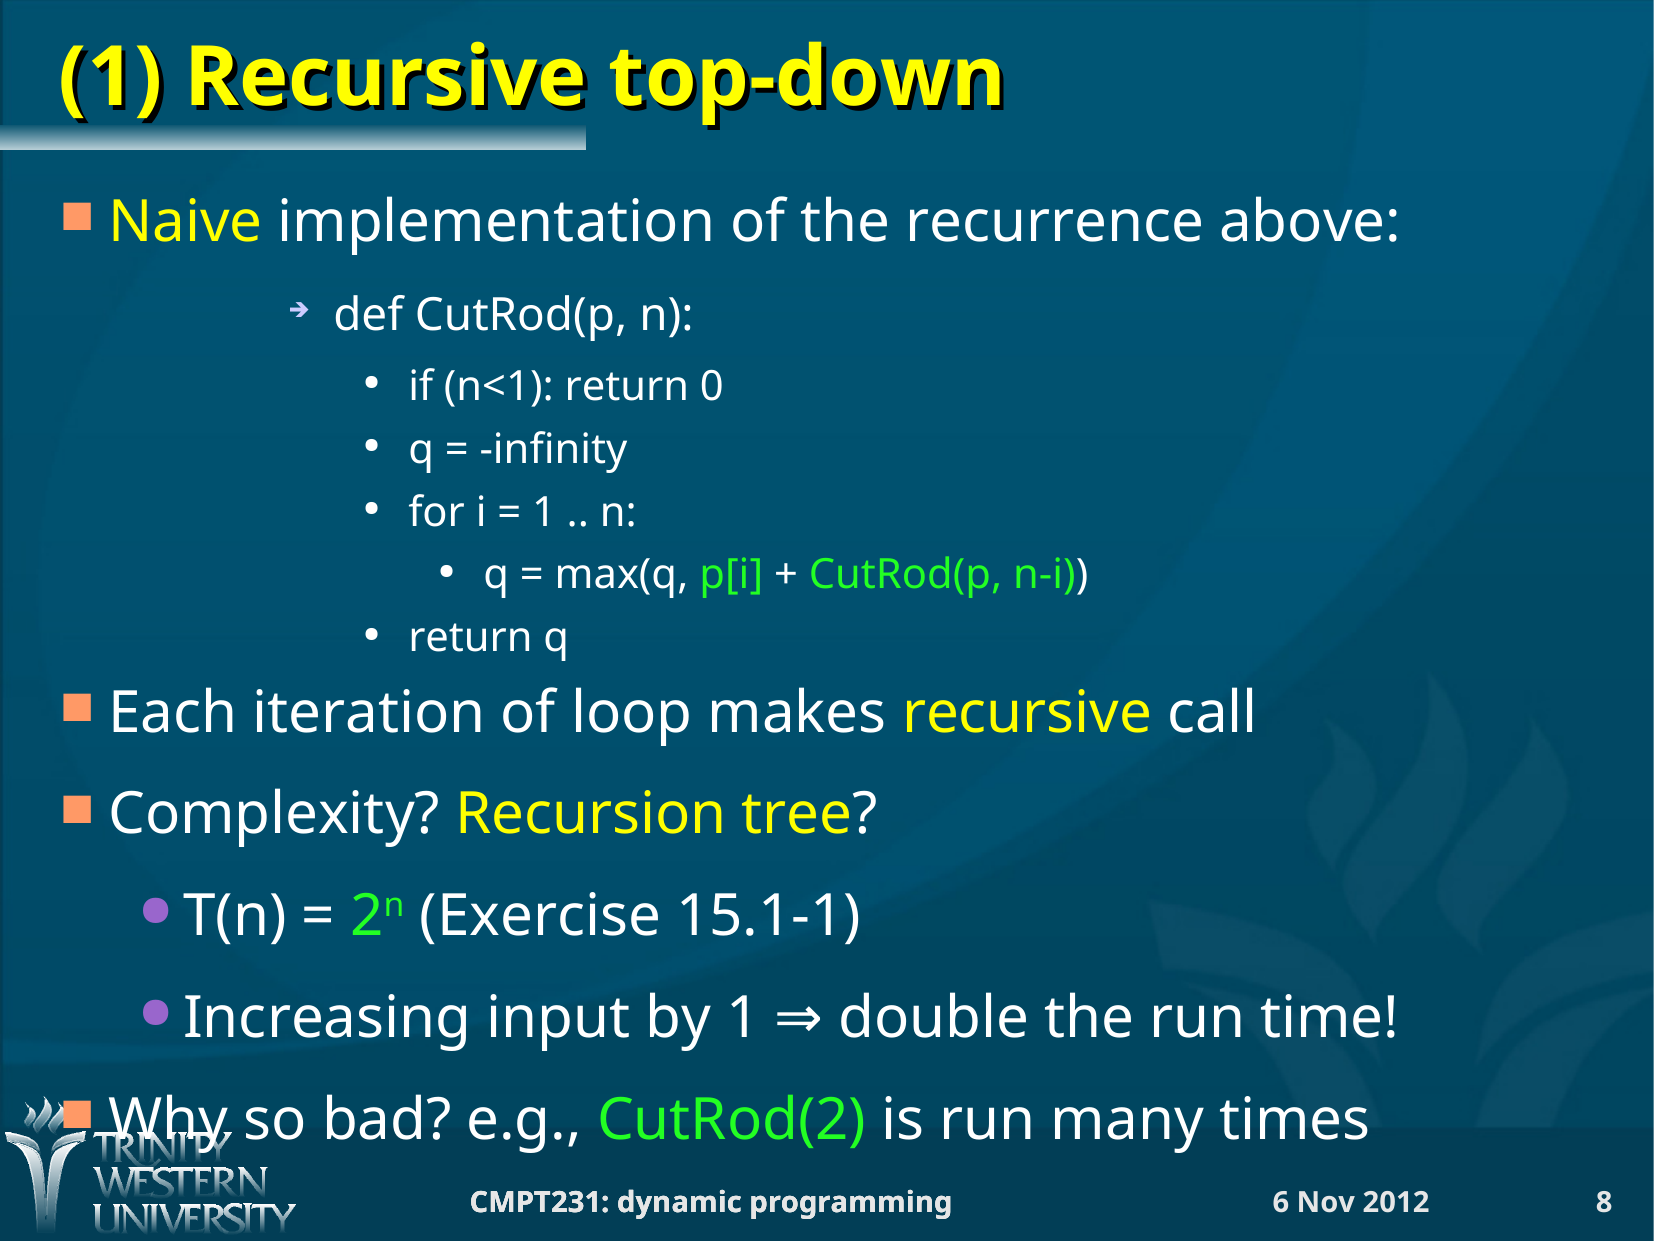

# (1) Recursive top-down
Naive implementation of the recurrence above:
def CutRod(p, n):
if (n<1): return 0
q = -infinity
for i = 1 .. n:
q = max(q, p[i] + CutRod(p, n-i))
return q
Each iteration of loop makes recursive call
Complexity? Recursion tree?
T(n) = 2n (Exercise 15.1-1)
Increasing input by 1 ⇒ double the run time!
Why so bad? e.g., CutRod(2) is run many times
CMPT231: dynamic programming
6 Nov 2012
8